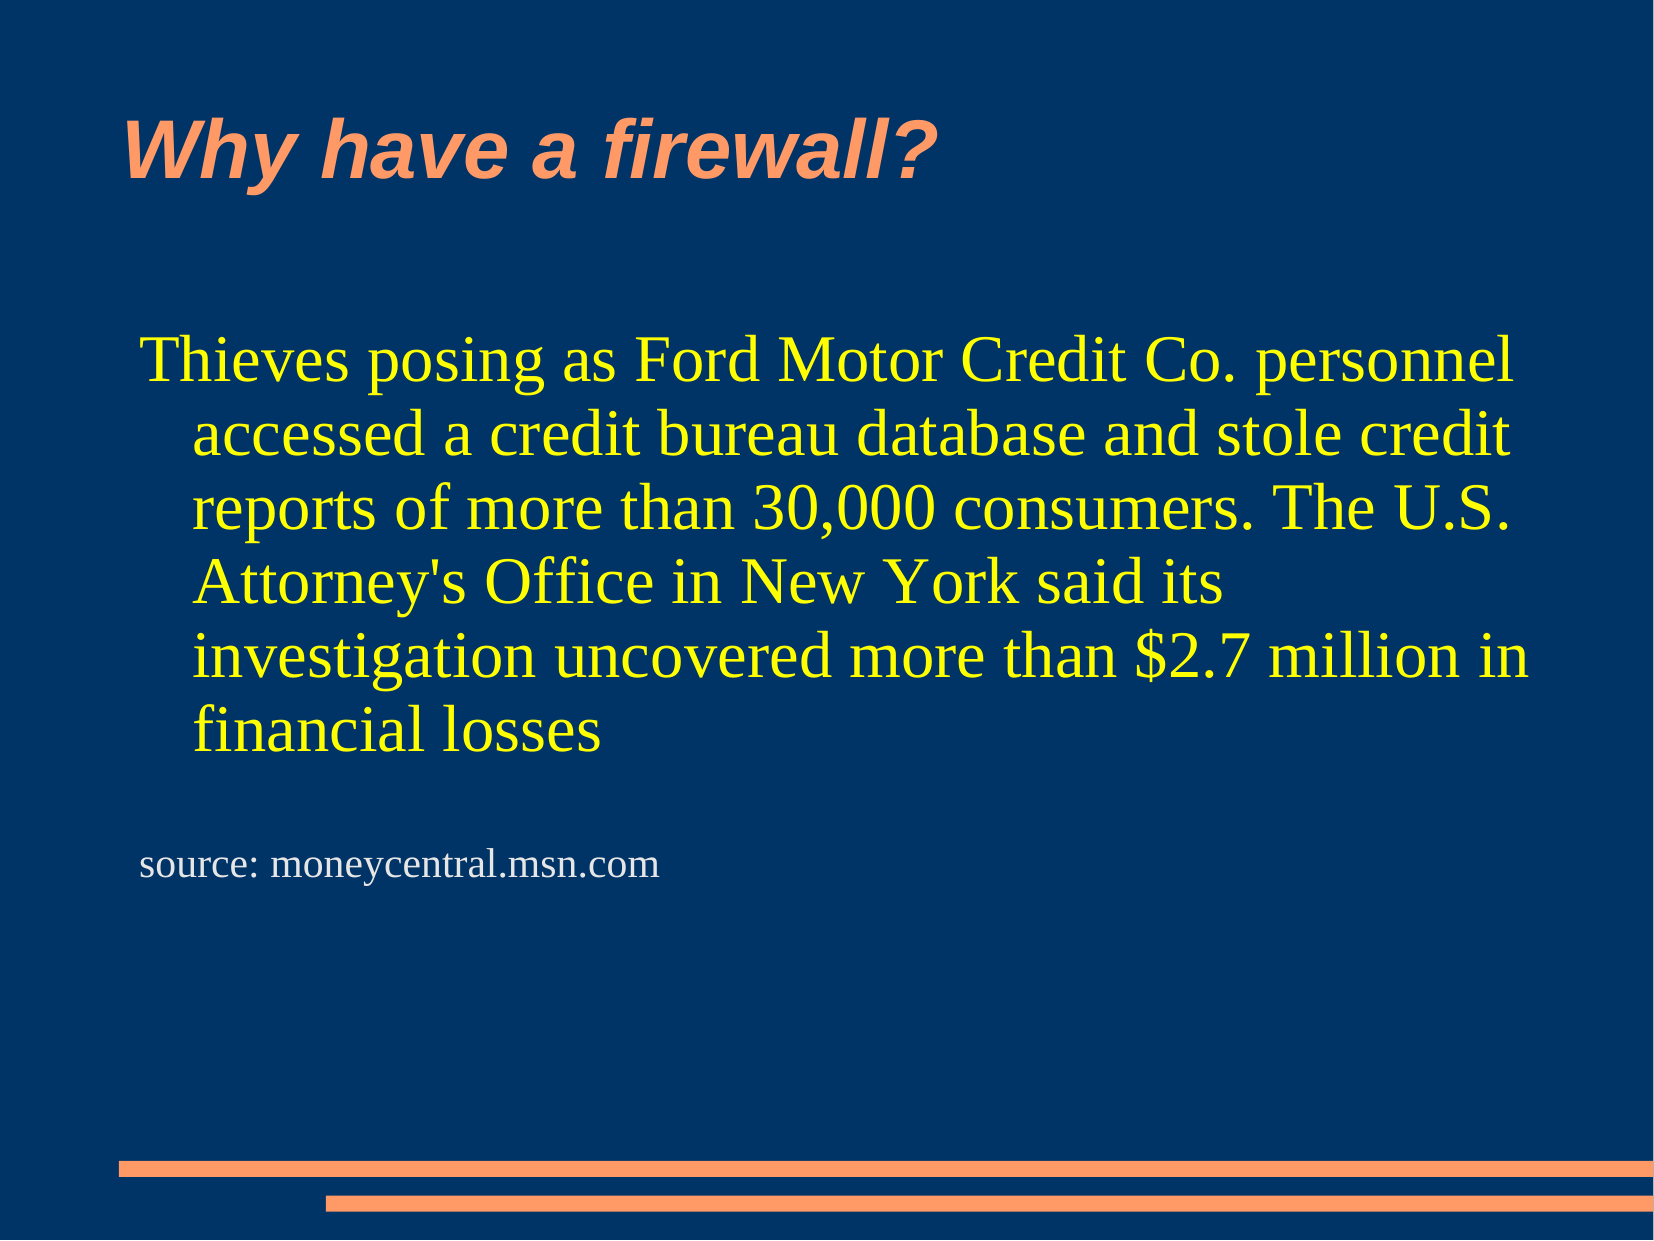

# Why have a firewall?
Thieves posing as Ford Motor Credit Co. personnel accessed a credit bureau database and stole credit reports of more than 30,000 consumers. The U.S. Attorney's Office in New York said its investigation uncovered more than $2.7 million in financial losses
source: moneycentral.msn.com